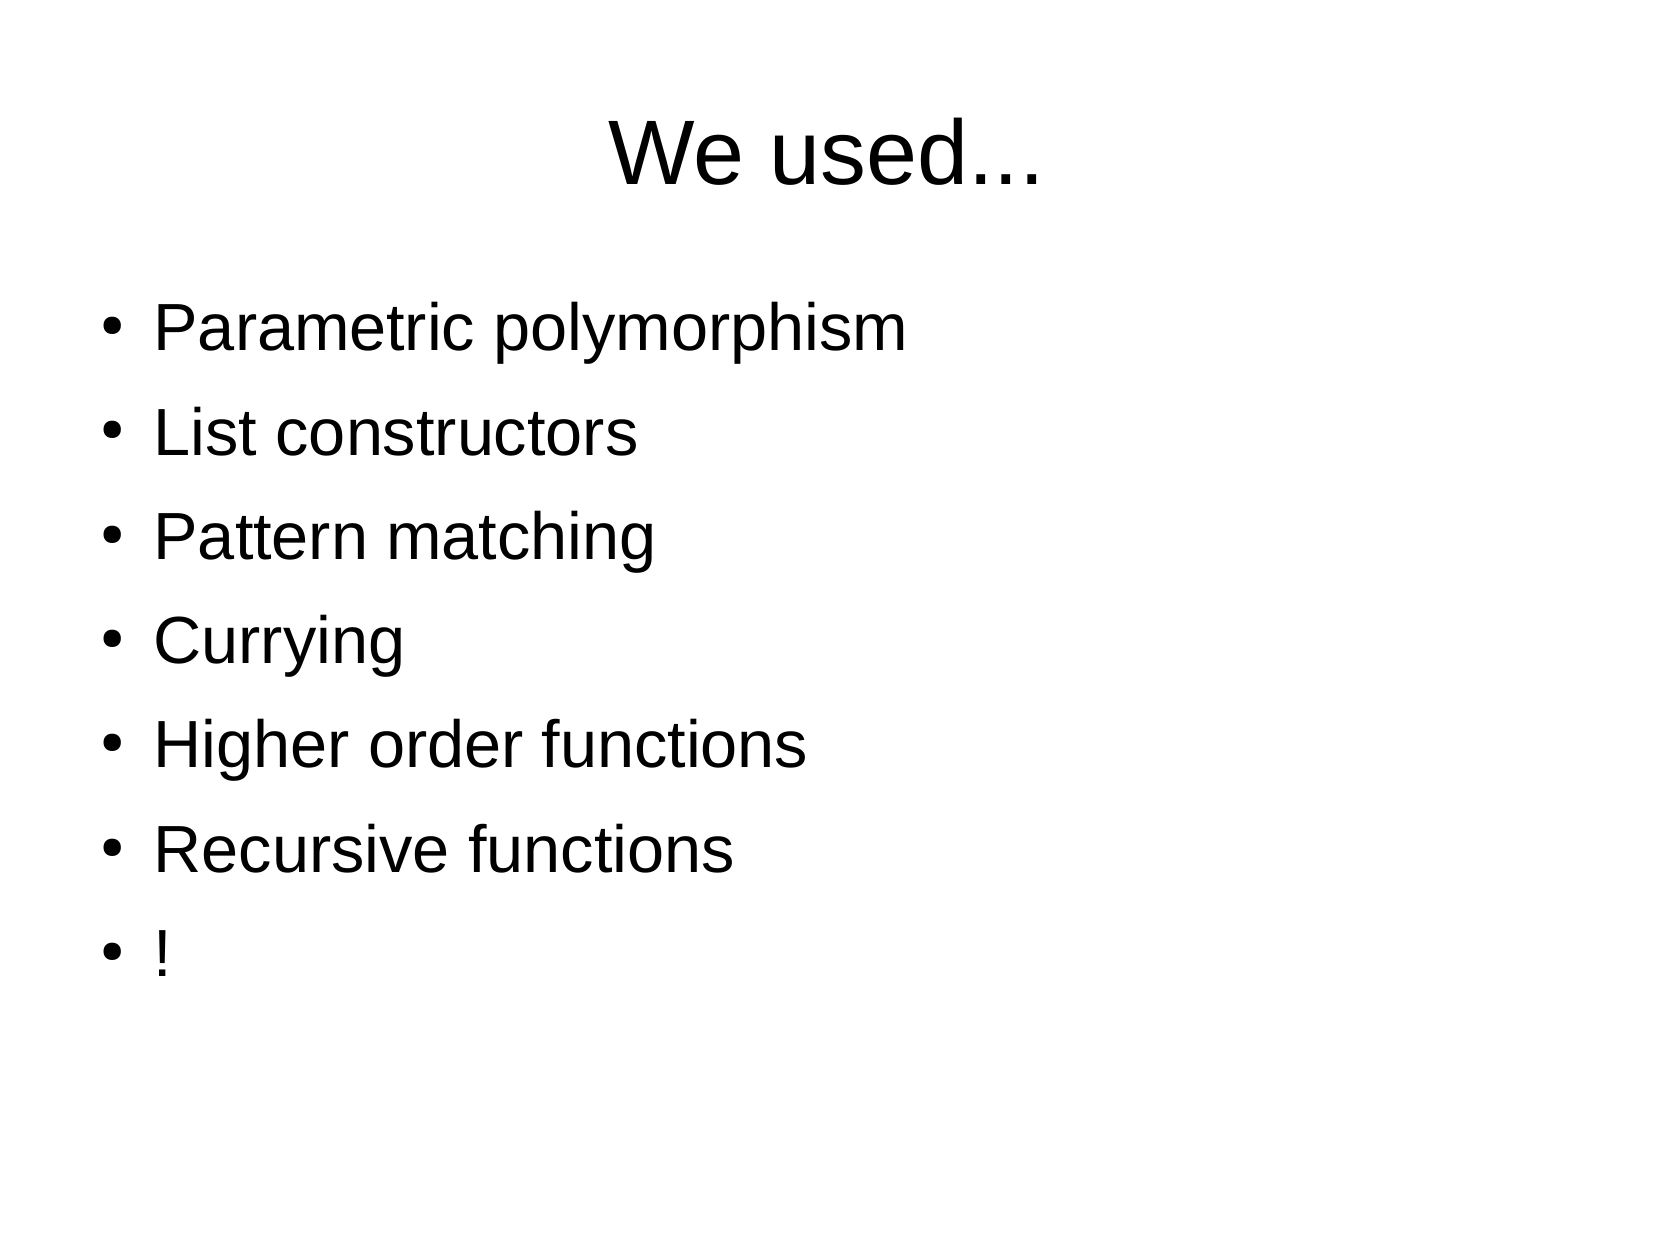

# We used...
Parametric polymorphism
List constructors
Pattern matching
Currying
Higher order functions
Recursive functions
!